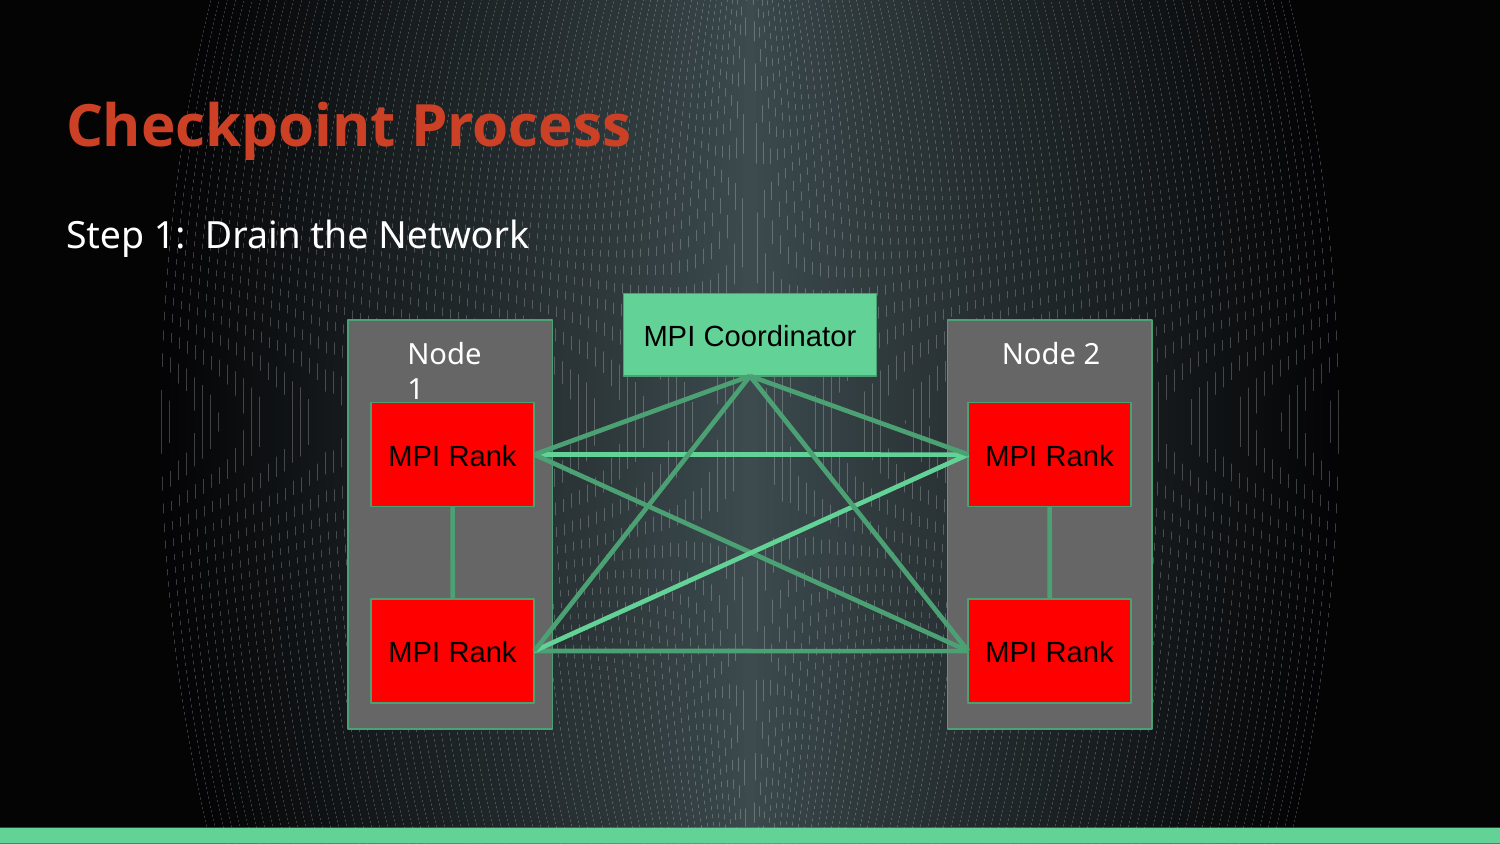

Checkpoint Process
# Step 1: Drain the Network
MPI Coordinator
Node 1
Node 2
MPI Rank
MPI Rank
MPI Rank
MPI Rank